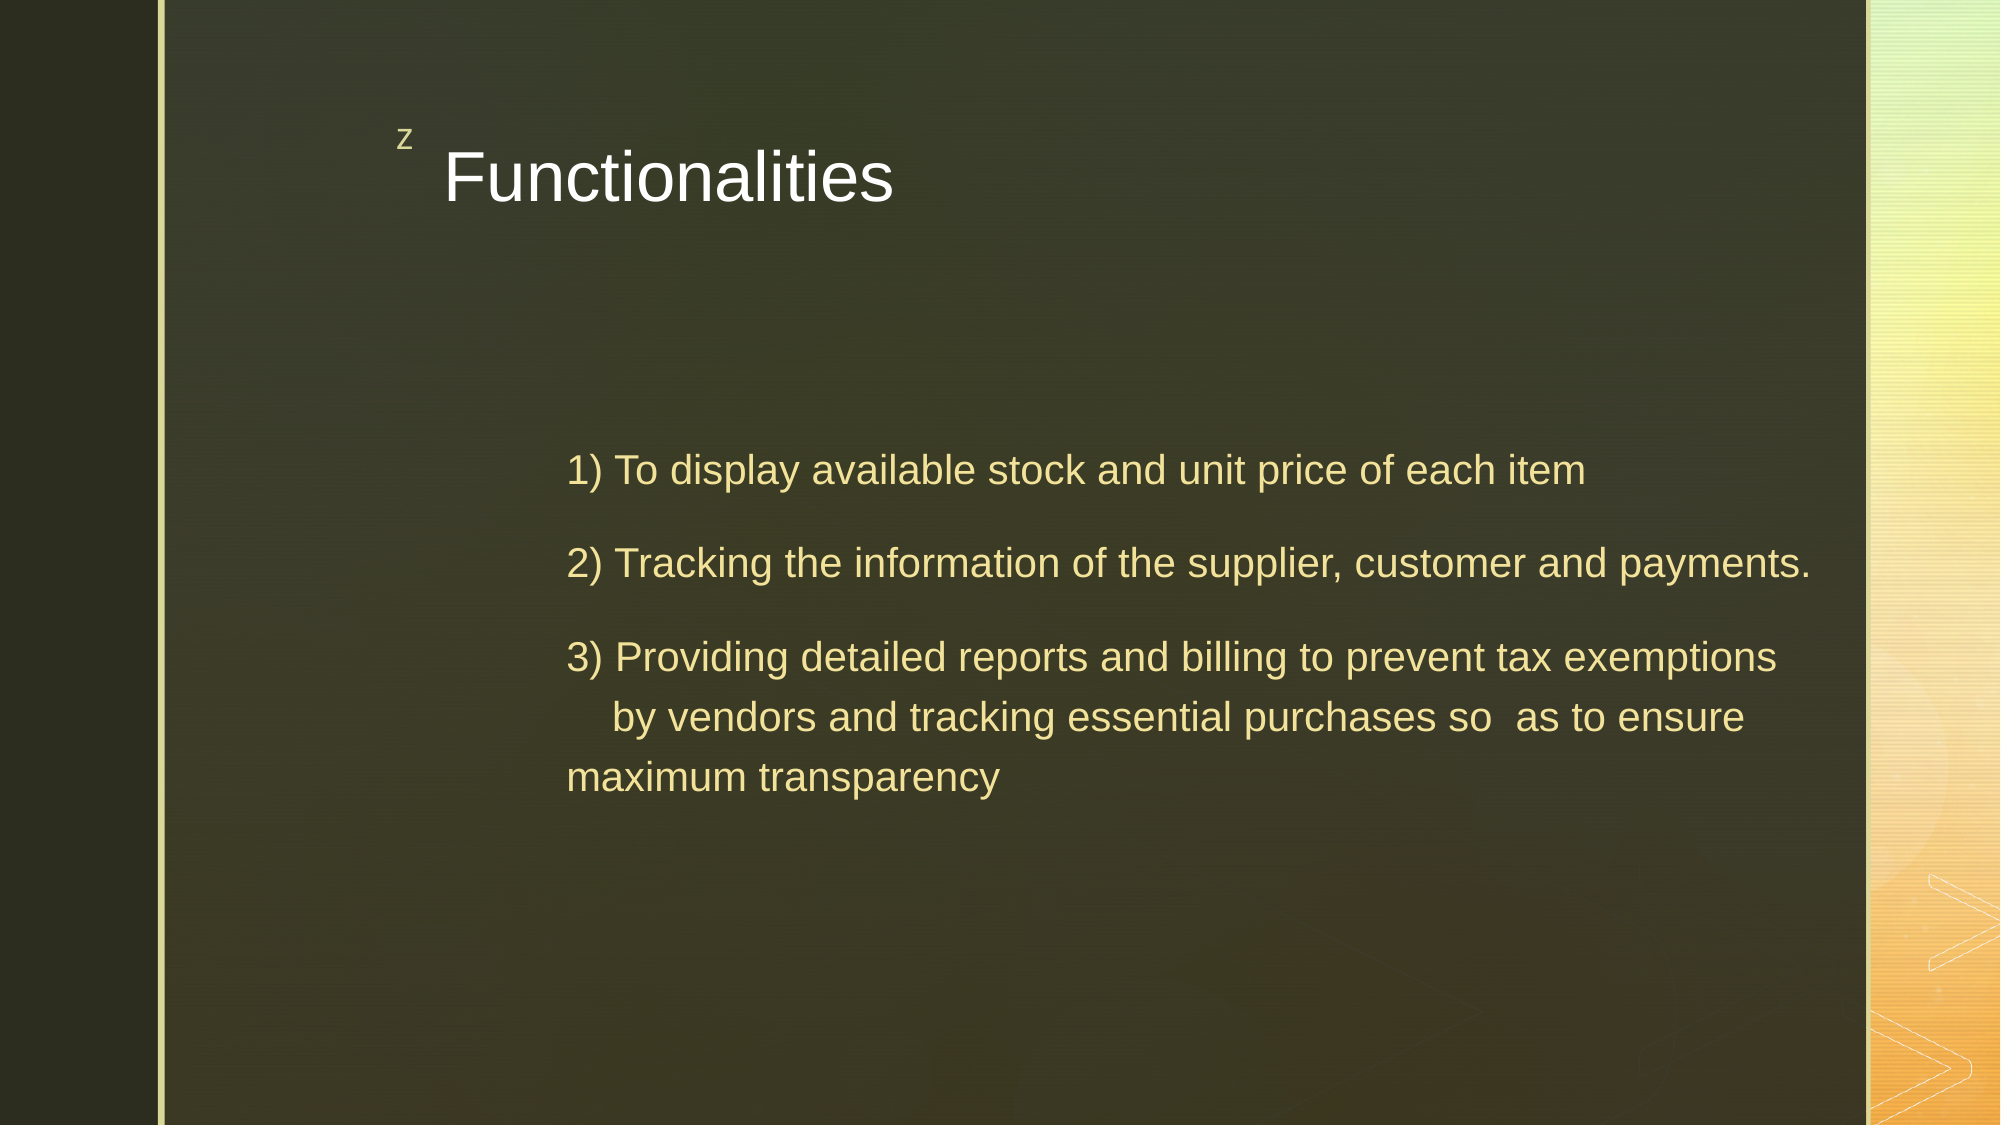

# Functionalities
1) To display available stock and unit price of each item
2) Tracking the information of the supplier, customer and payments.
3) Providing detailed reports and billing to prevent tax exemptions by vendors and tracking essential purchases so as to ensure maximum transparency